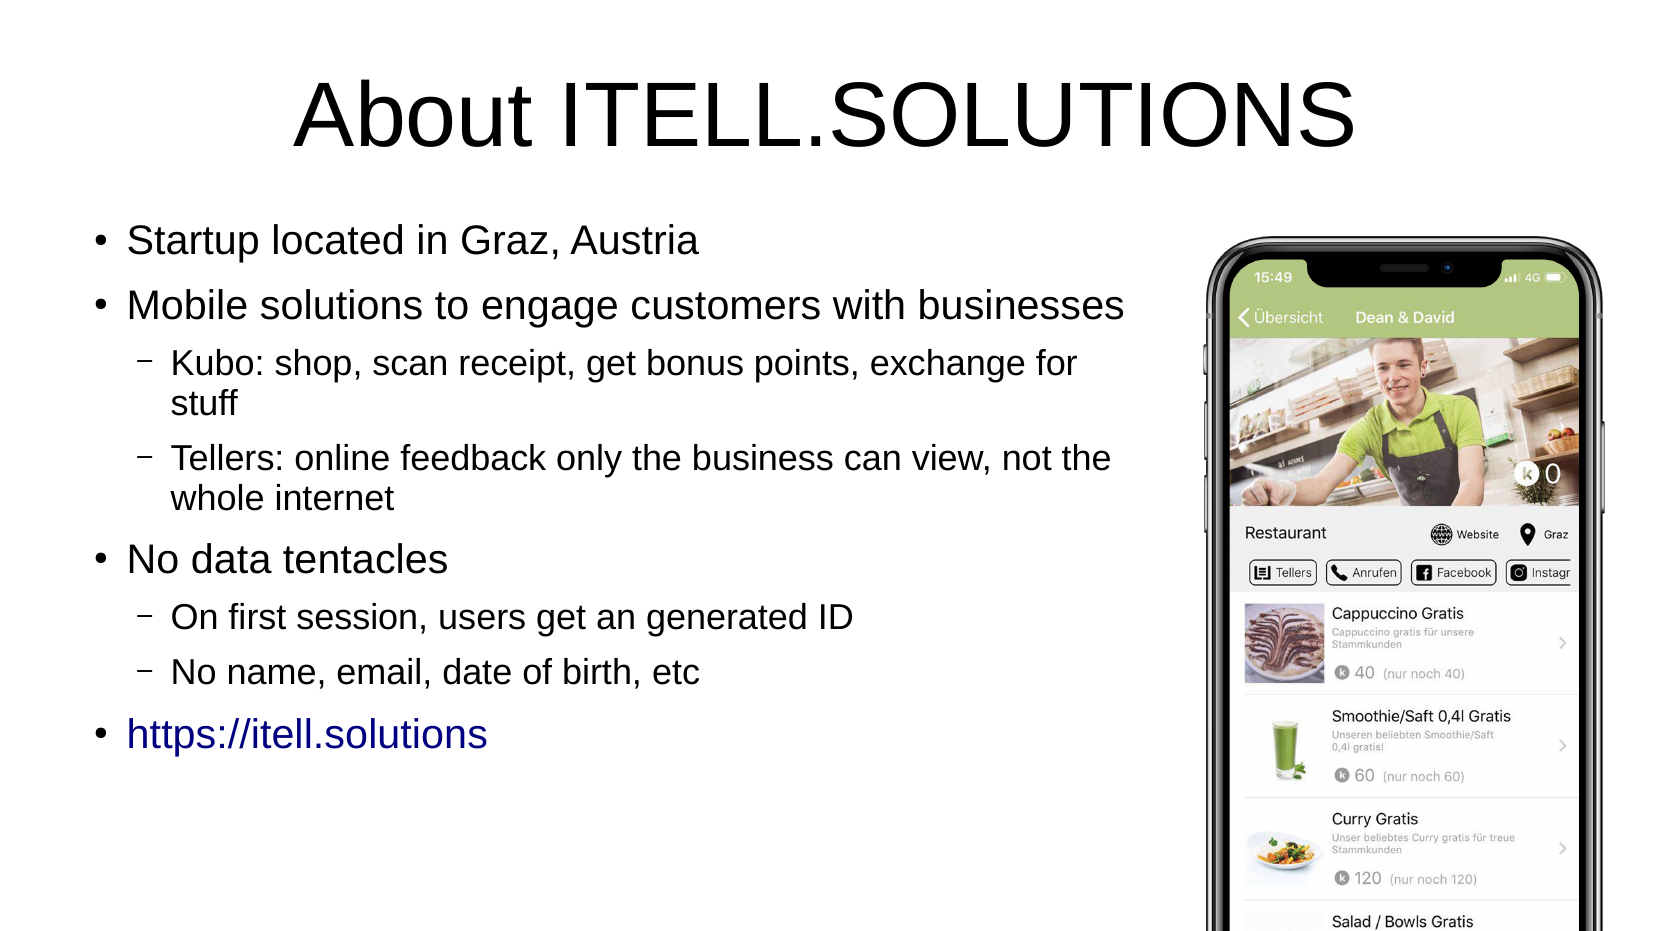

# About ITELL.SOLUTIONS
Startup located in Graz, Austria
Mobile solutions to engage customers with businesses
Kubo: shop, scan receipt, get bonus points, exchange for stuff
Tellers: online feedback only the business can view, not the whole internet
No data tentacles
On first session, users get an generated ID
No name, email, date of birth, etc
https://itell.solutions